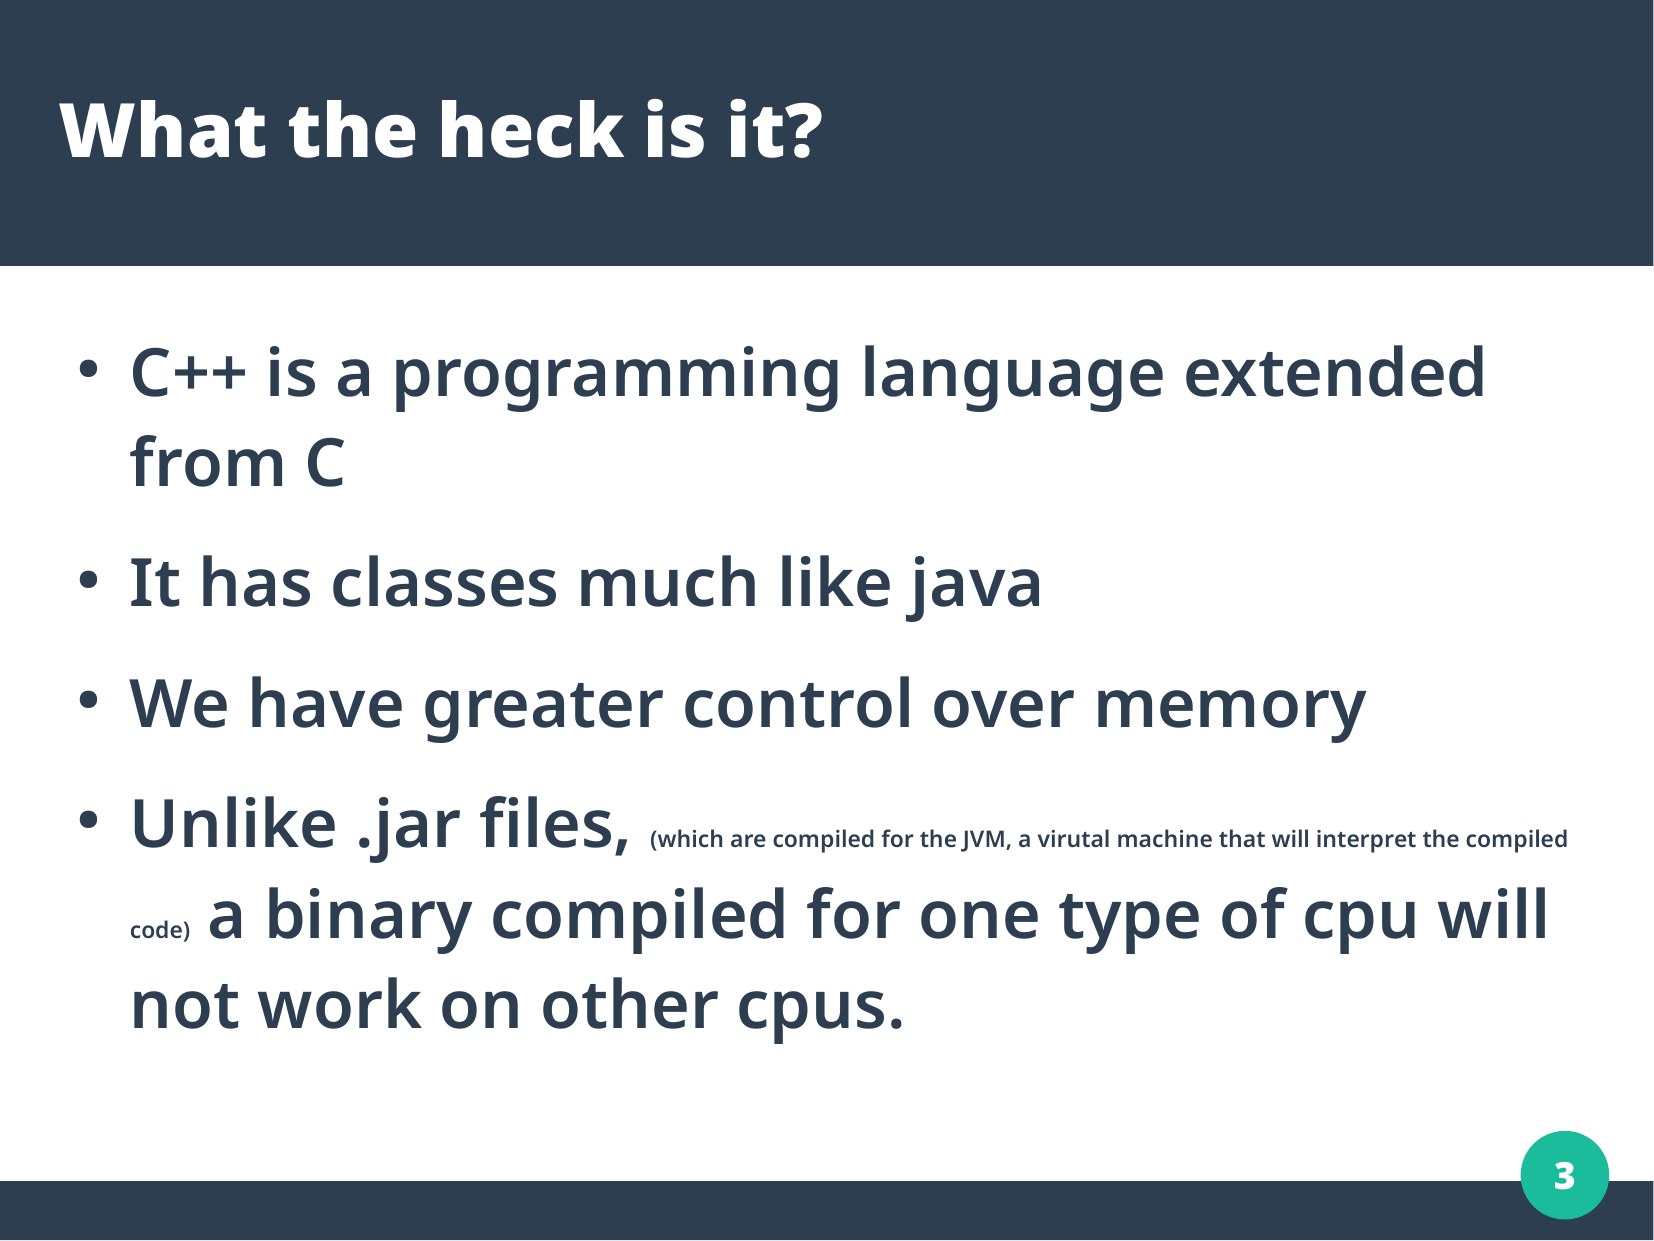

# What the heck is it?
C++ is a programming language extended from C
It has classes much like java
We have greater control over memory
Unlike .jar files, (which are compiled for the JVM, a virutal machine that will interpret the compiled code) a binary compiled for one type of cpu will not work on other cpus.
3